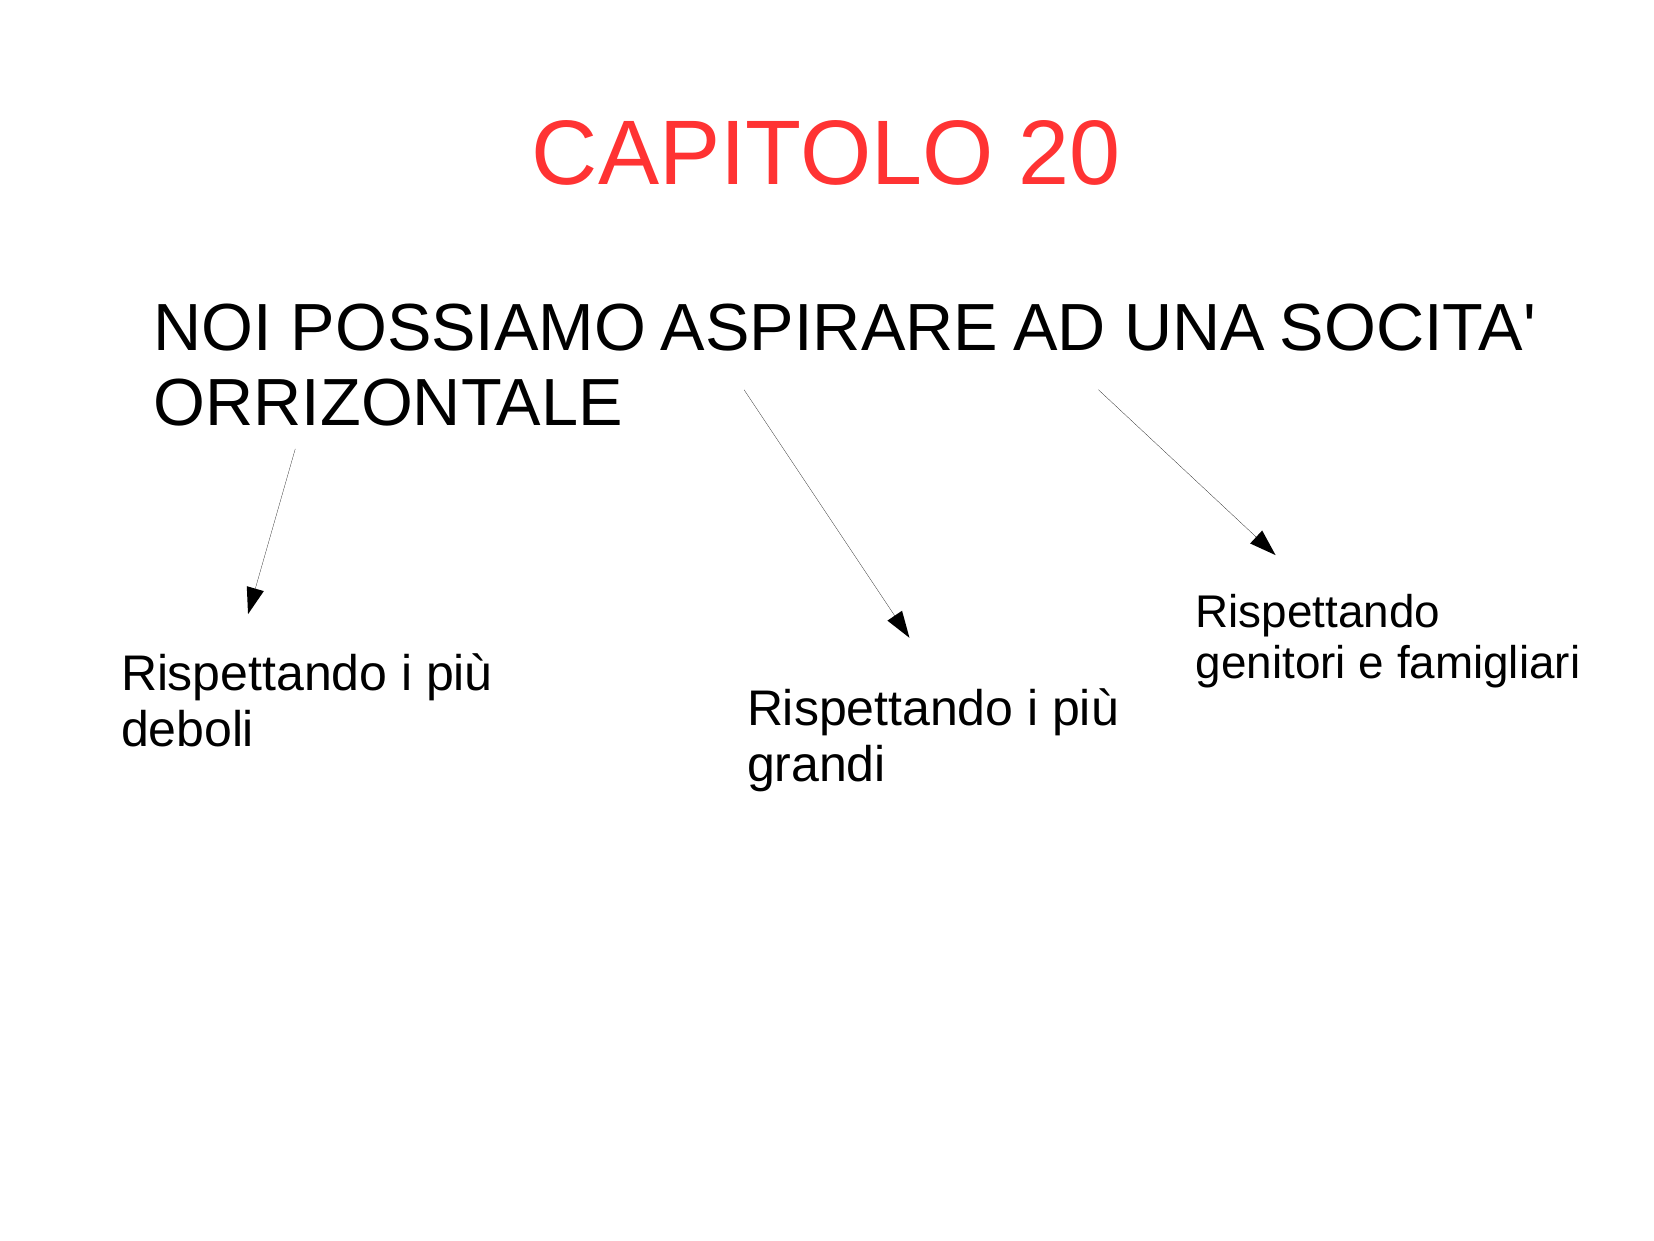

# CAPITOLO 20
NOI POSSIAMO ASPIRARE AD UNA SOCITA' ORRIZONTALE
Rispettando genitori e famigliari
Rispettando i più deboli
Rispettando i più grandi